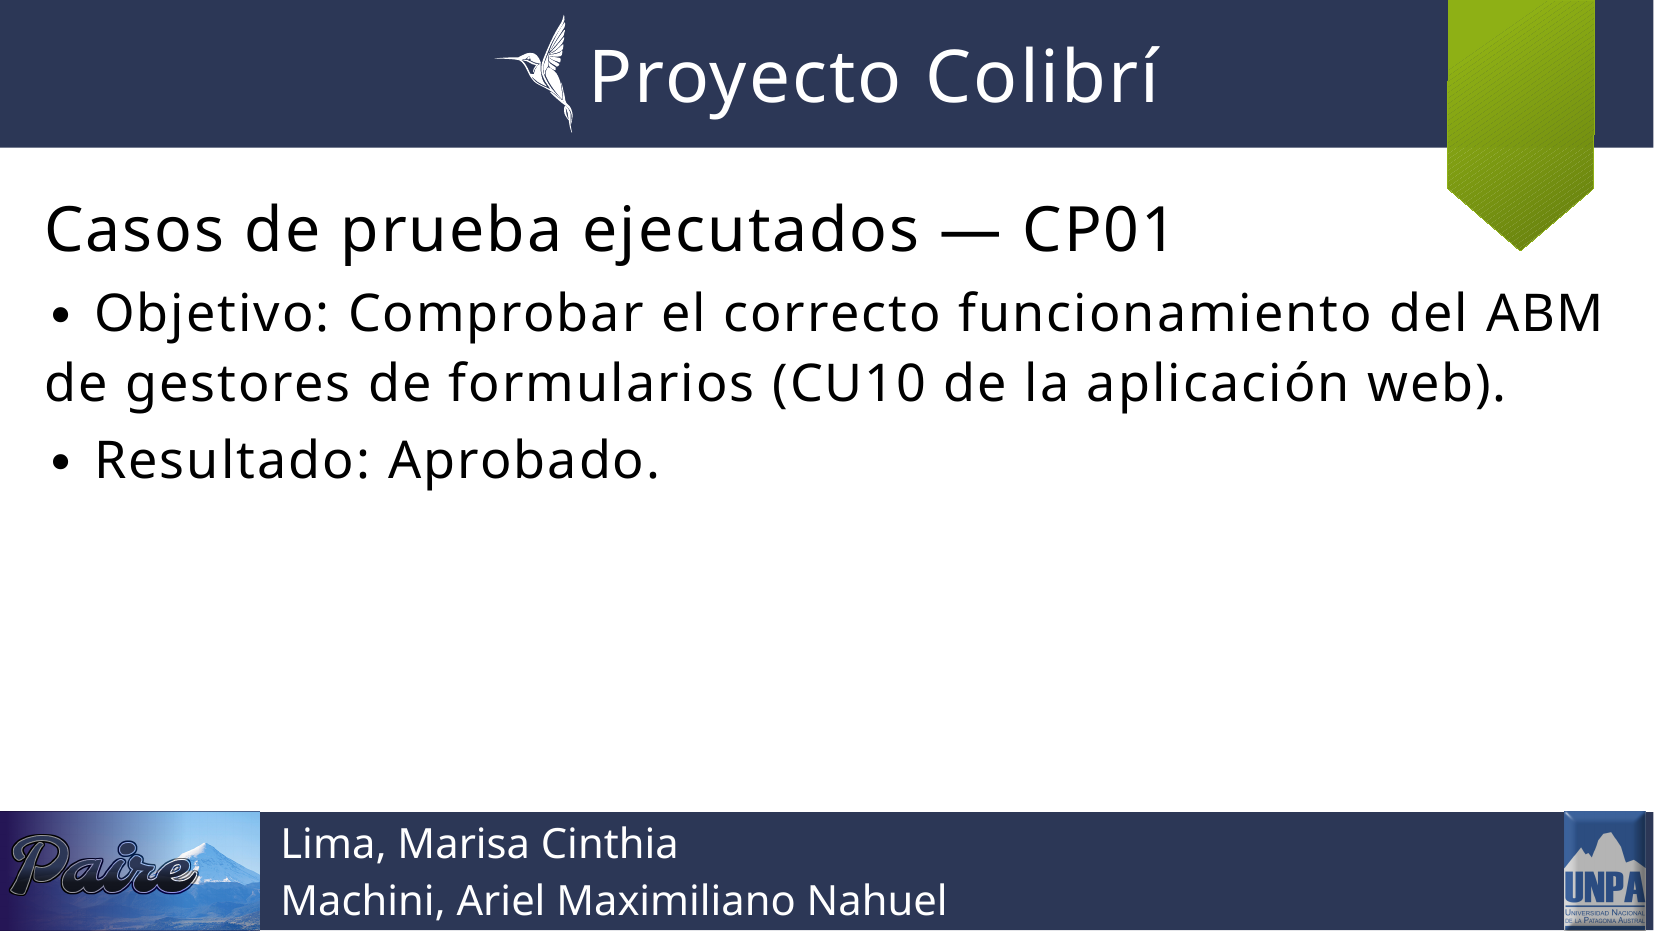

Proyecto Colibrí
Casos de prueba ejecutados — CP01
∙ Objetivo: Comprobar el correcto funcionamiento del ABM de gestores de formularios (CU10 de la aplicación web).
∙ Resultado: Aprobado.
Lima, Marisa Cinthia
Machini, Ariel Maximiliano Nahuel